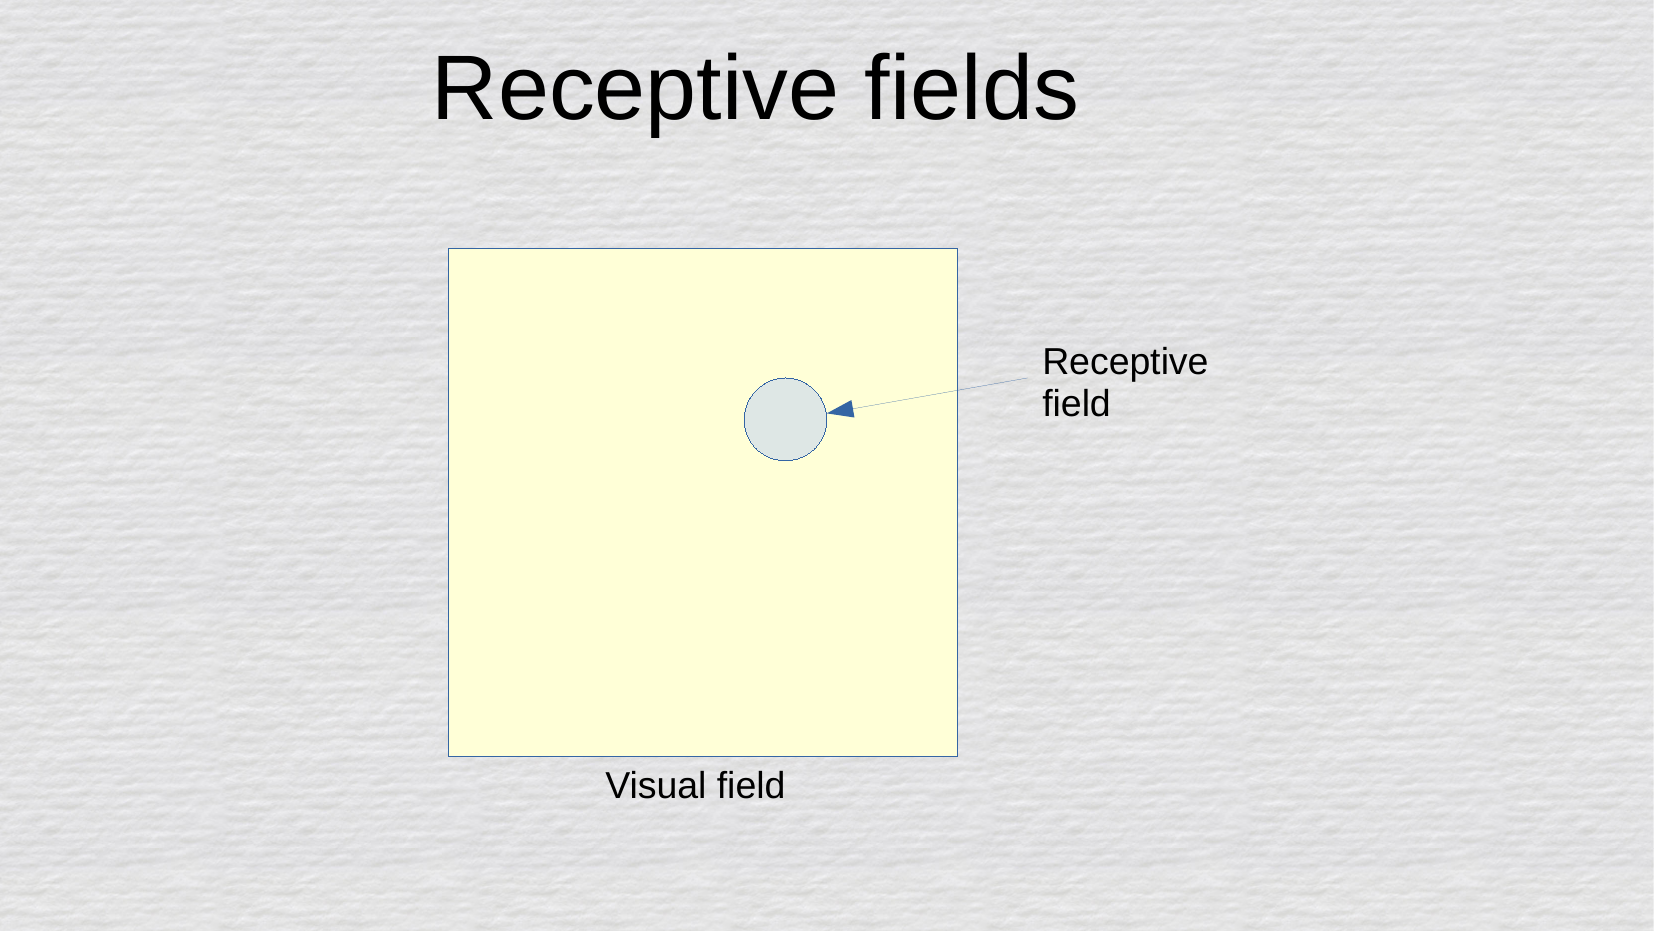

# Receptive fields
Receptive field
Visual field